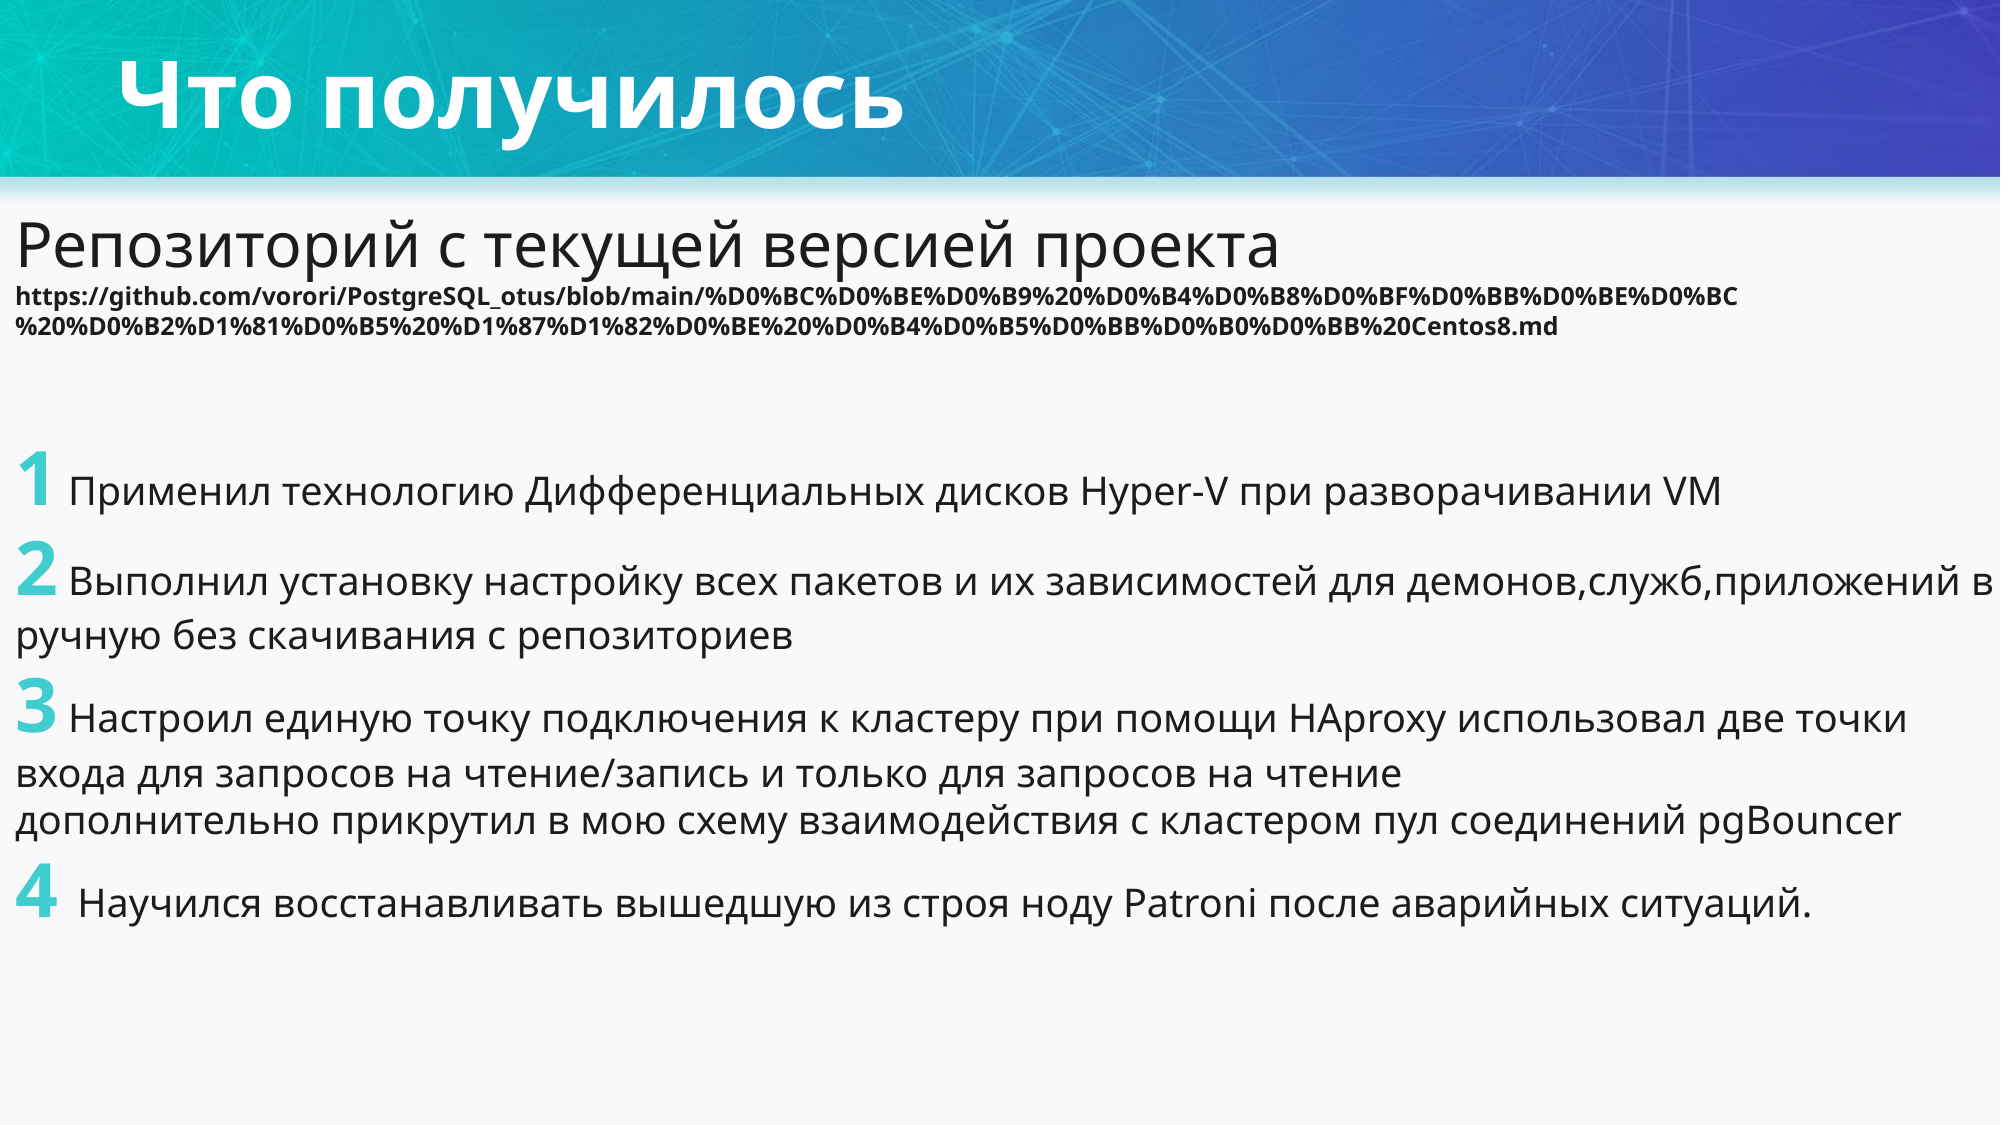

Что получилось
Репозиторий с текущей версией проекта
https://github.com/vorori/PostgreSQL_otus/blob/main/%D0%BC%D0%BE%D0%B9%20%D0%B4%D0%B8%D0%BF%D0%BB%D0%BE%D0%BC%20%D0%B2%D1%81%D0%B5%20%D1%87%D1%82%D0%BE%20%D0%B4%D0%B5%D0%BB%D0%B0%D0%BB%20Centos8.md
1 Применил технологию Дифференциальных дисков Hyper-V при разворачивании VM
2 Выполнил установку настройку всех пакетов и их зависимостей для демонов,служб,приложений в ручную без скачивания с репозиториев
3 Настроил единую точку подключения к кластеру при помощи HAproxy использовал две точки входа для запросов на чтение/запись и только для запросов на чтение
дополнительно прикрутил в мою схему взаимодействия с кластером пул соединений pgBouncer
4 Научился восстанавливать вышедшую из строя ноду Patroni после аварийных ситуаций.